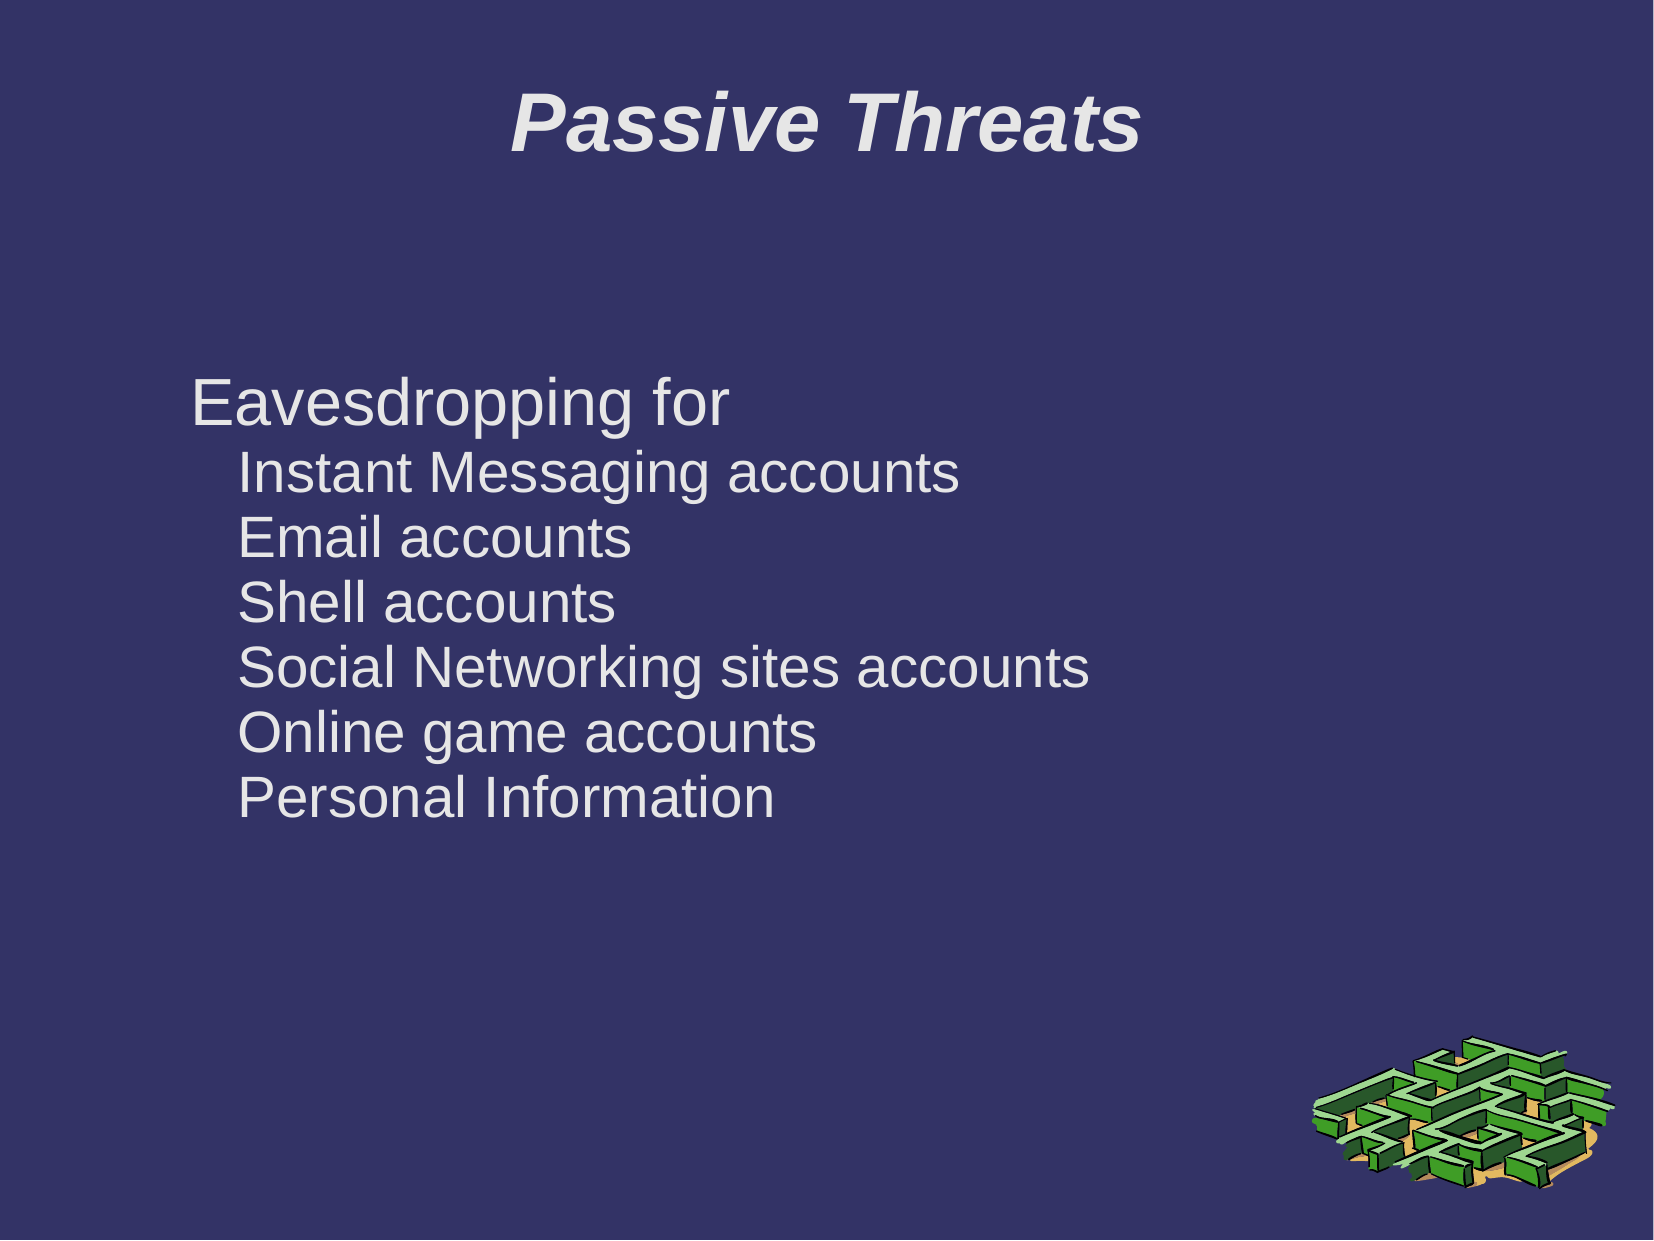

# Passive Threats
Eavesdropping for
Instant Messaging accounts
Email accounts
Shell accounts
Social Networking sites accounts
Online game accounts
Personal Information